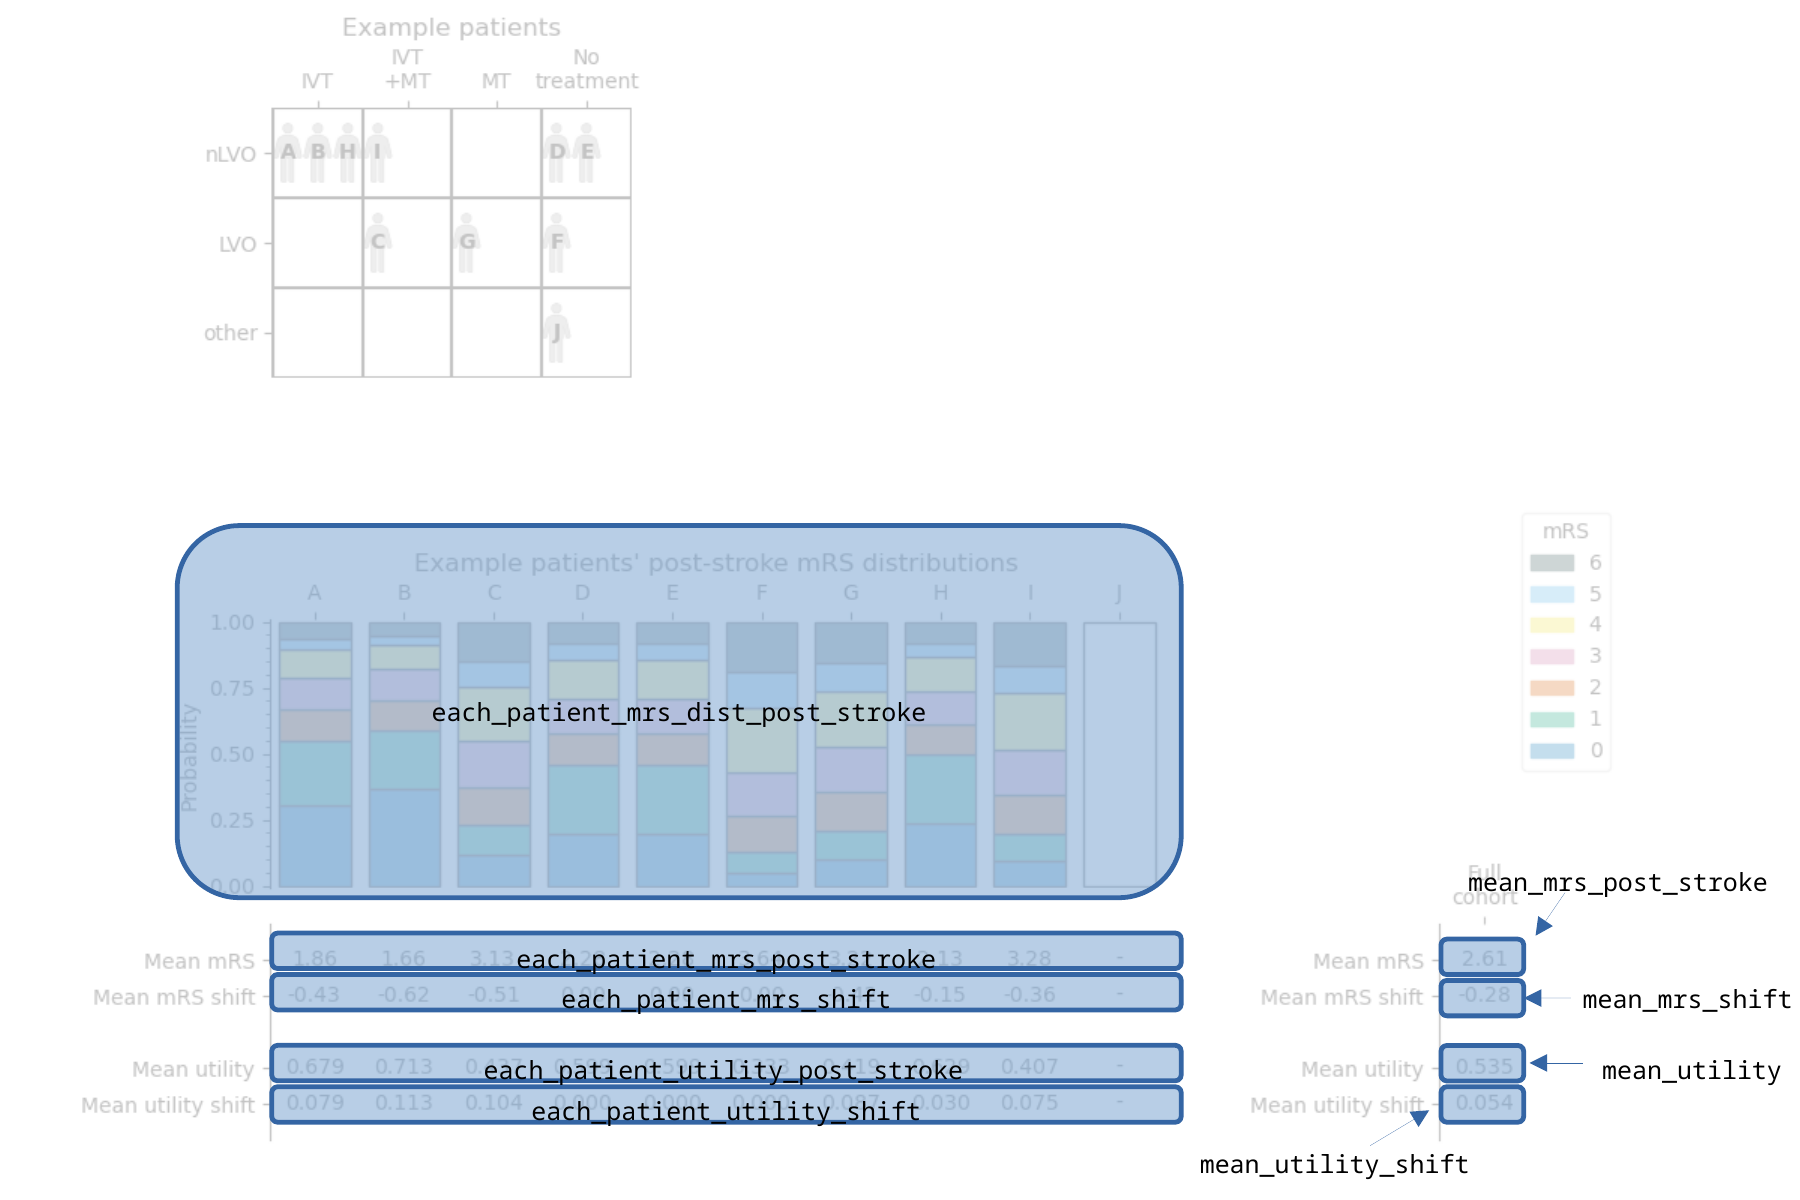

each_patient_mrs_dist_post_stroke
mean_mrs_post_stroke
each_patient_mrs_post_stroke
mean_mrs_shift
each_patient_mrs_shift
mean_utility
each_patient_utility_post_stroke
each_patient_utility_shift
mean_utility_shift